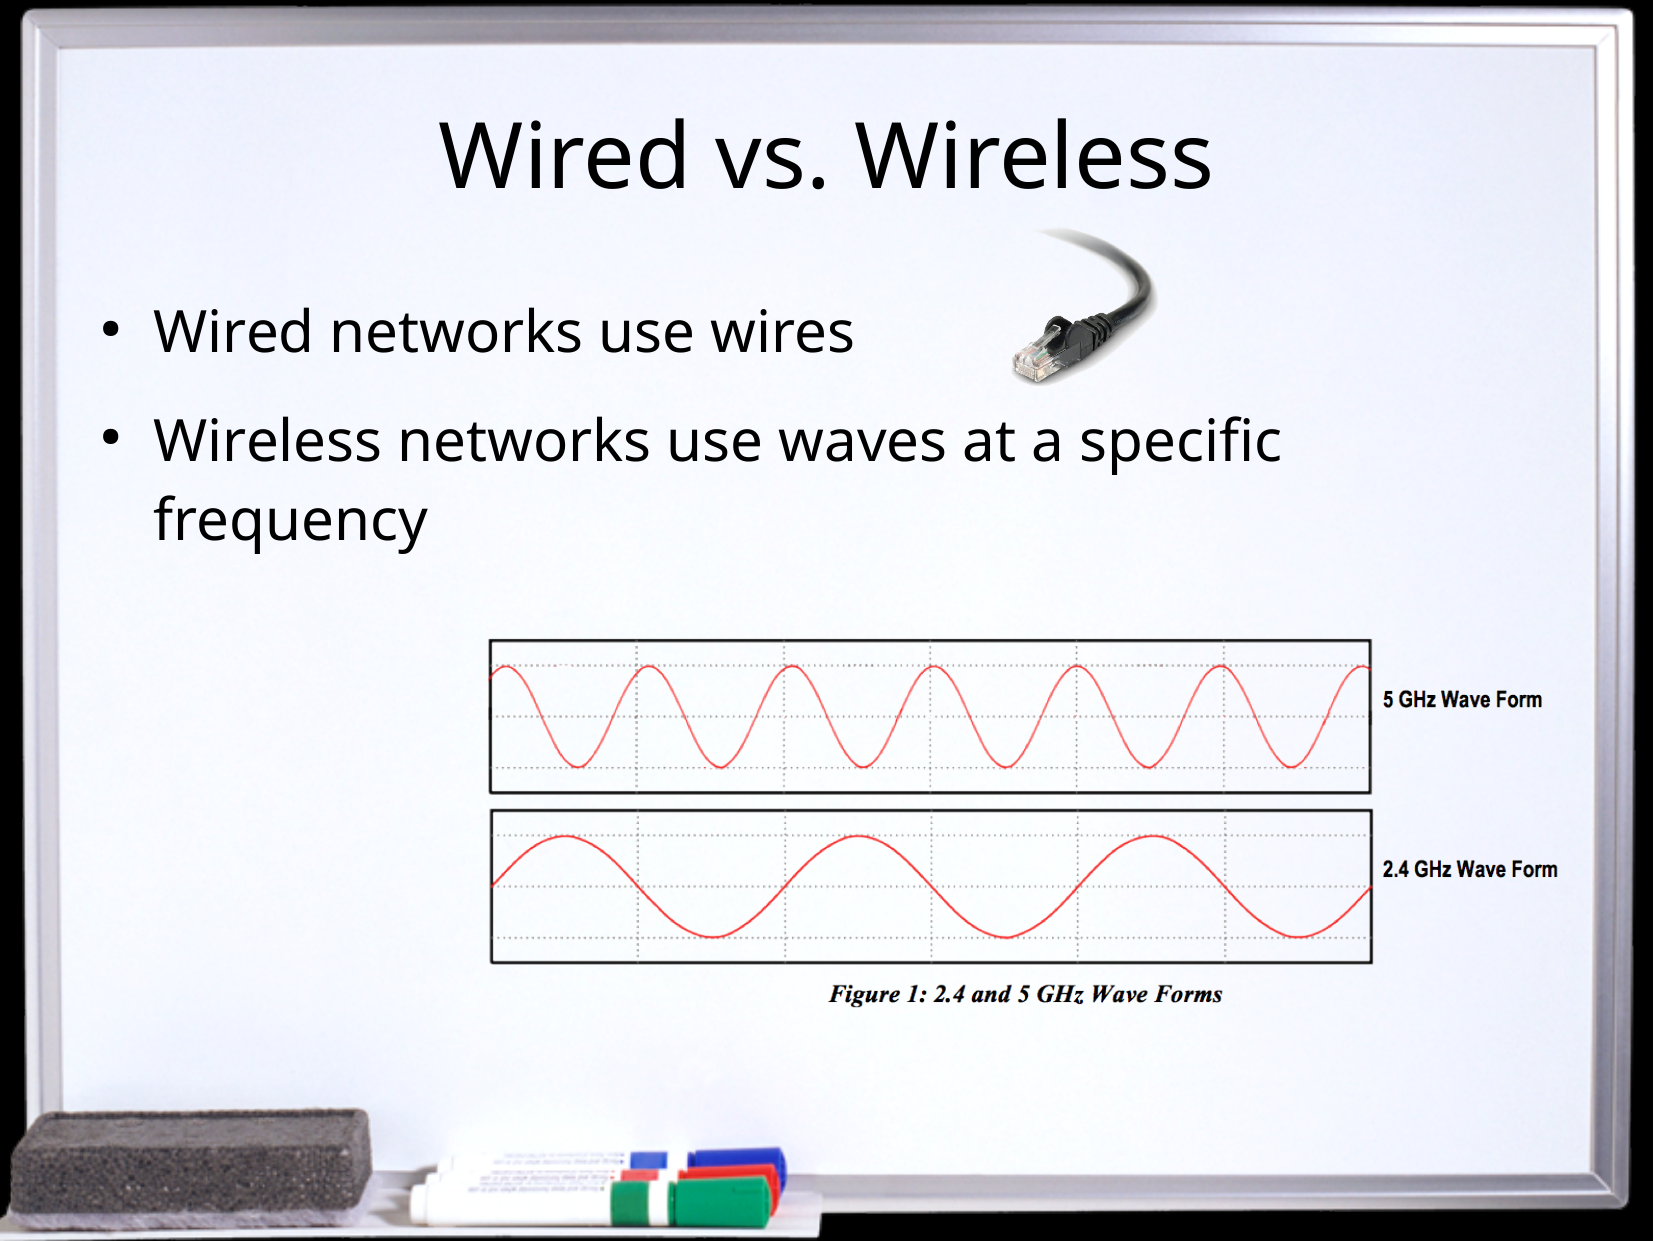

# Wired vs. Wireless
Wired networks use wires
Wireless networks use waves at a specific frequency